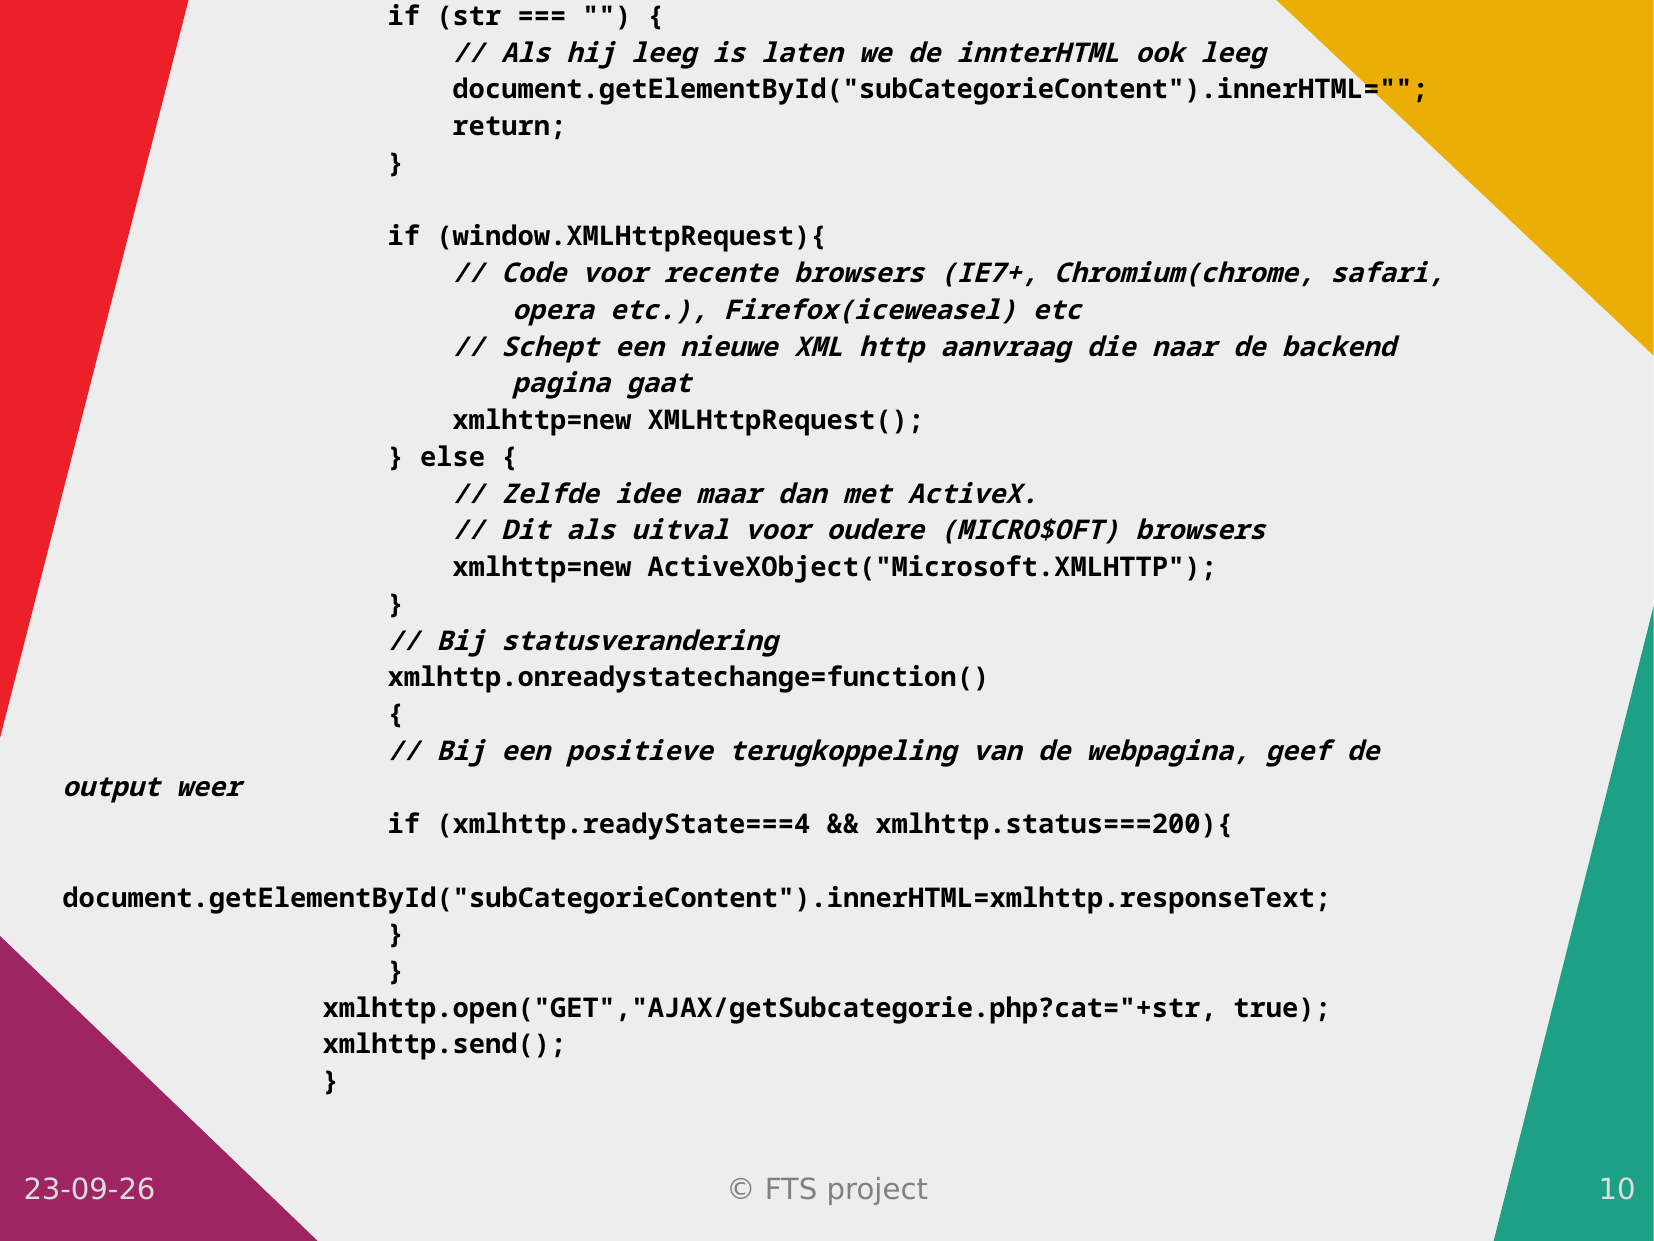

# function getSubcategorie(str){
 if (str === "") {
 // Als hij leeg is laten we de innterHTML ook leeg
 document.getElementById("subCategorieContent").innerHTML="";
 return;
 }
 if (window.XMLHttpRequest){
 // Code voor recente browsers (IE7+, Chromium(chrome, safari, 						opera etc.), Firefox(iceweasel) etc
 // Schept een nieuwe XML http aanvraag die naar de backend 							pagina gaat
 xmlhttp=new XMLHttpRequest();
 } else {
 // Zelfde idee maar dan met ActiveX.
 // Dit als uitval voor oudere (MICRO$OFT) browsers
 xmlhttp=new ActiveXObject("Microsoft.XMLHTTP");
 }
 // Bij statusverandering
 xmlhttp.onreadystatechange=function()
 {
 // Bij een positieve terugkoppeling van de webpagina, geef de output weer
 if (xmlhttp.readyState===4 && xmlhttp.status===200){
 document.getElementById("subCategorieContent").innerHTML=xmlhttp.responseText;
 }
 }
 xmlhttp.open("GET","AJAX/getSubcategorie.php?cat="+str, true);
 xmlhttp.send();
 }
© FTS project
10